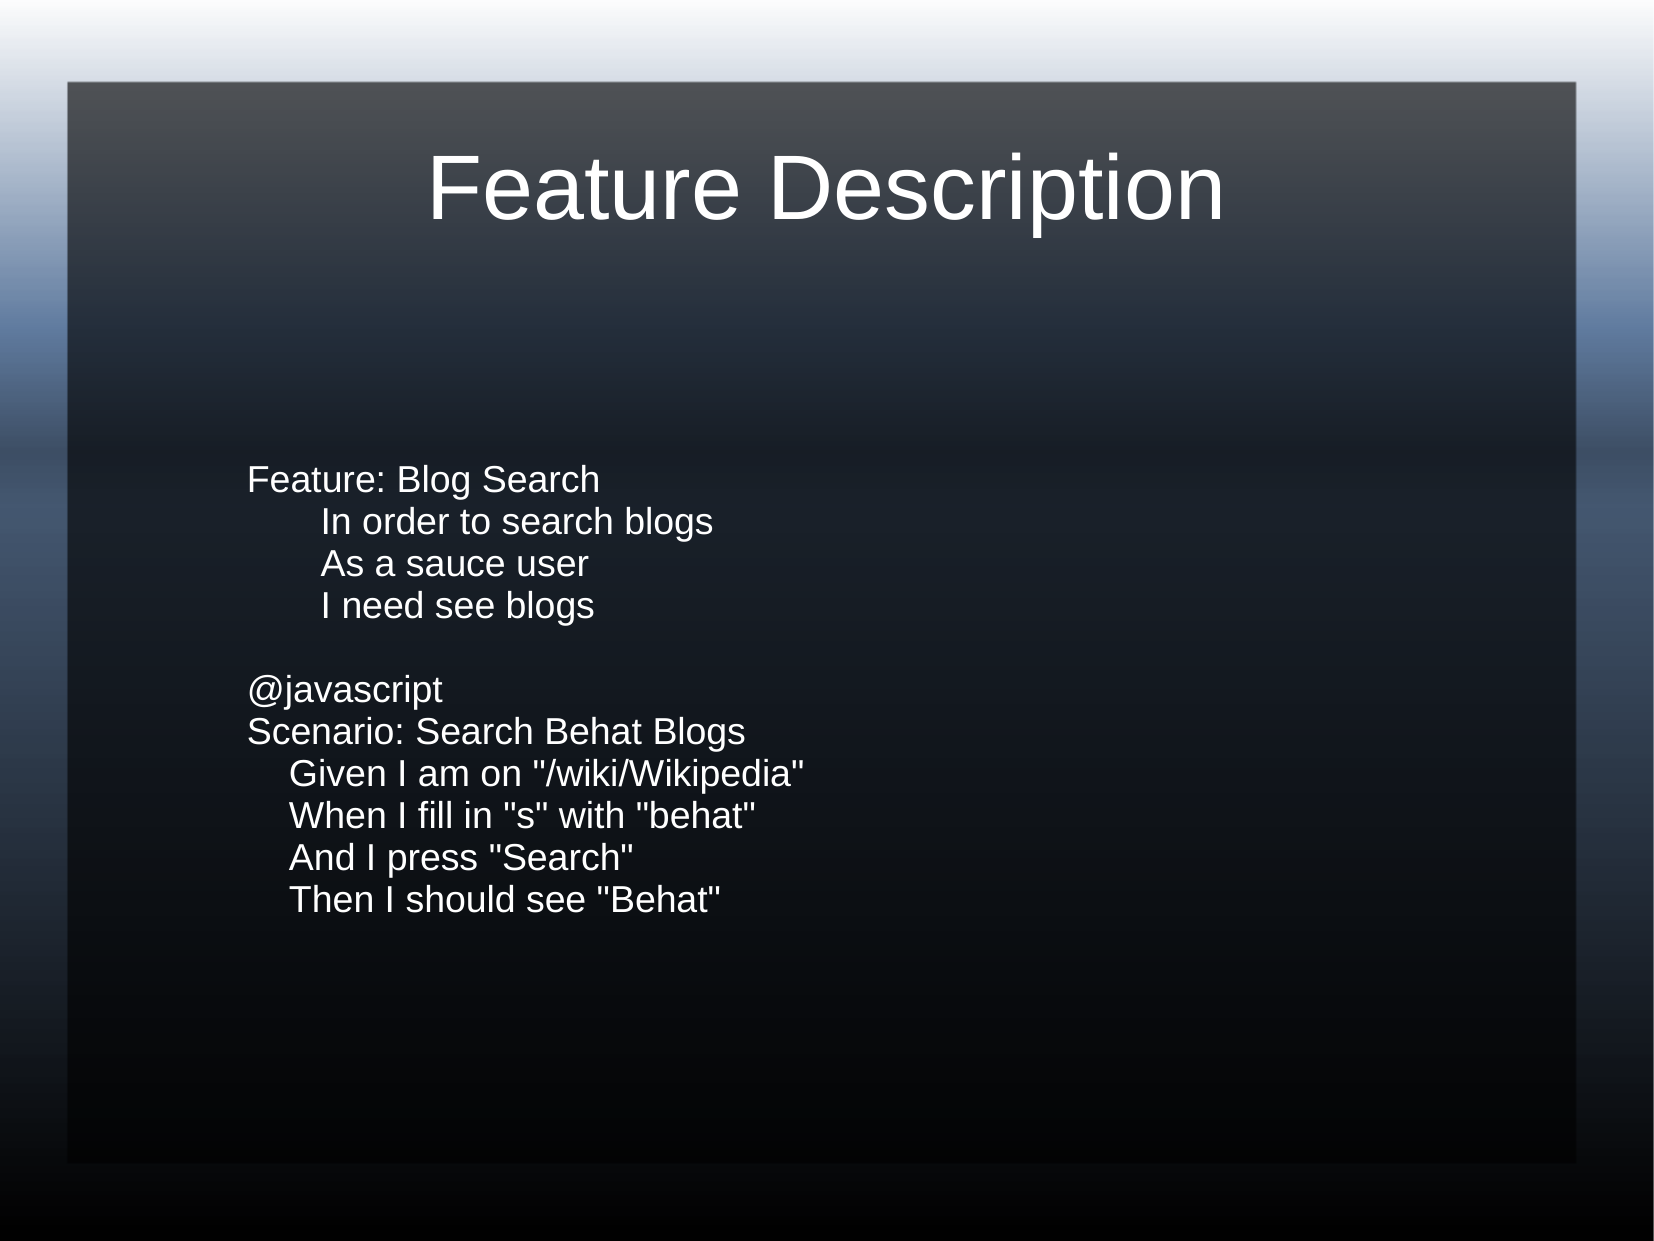

# Feature Description
Feature: Blog Search
	In order to search blogs
	As a sauce user
	I need see blogs
@javascript
Scenario: Search Behat Blogs
 Given I am on "/wiki/Wikipedia"
 When I fill in "s" with "behat"
 And I press "Search"
 Then I should see "Behat"